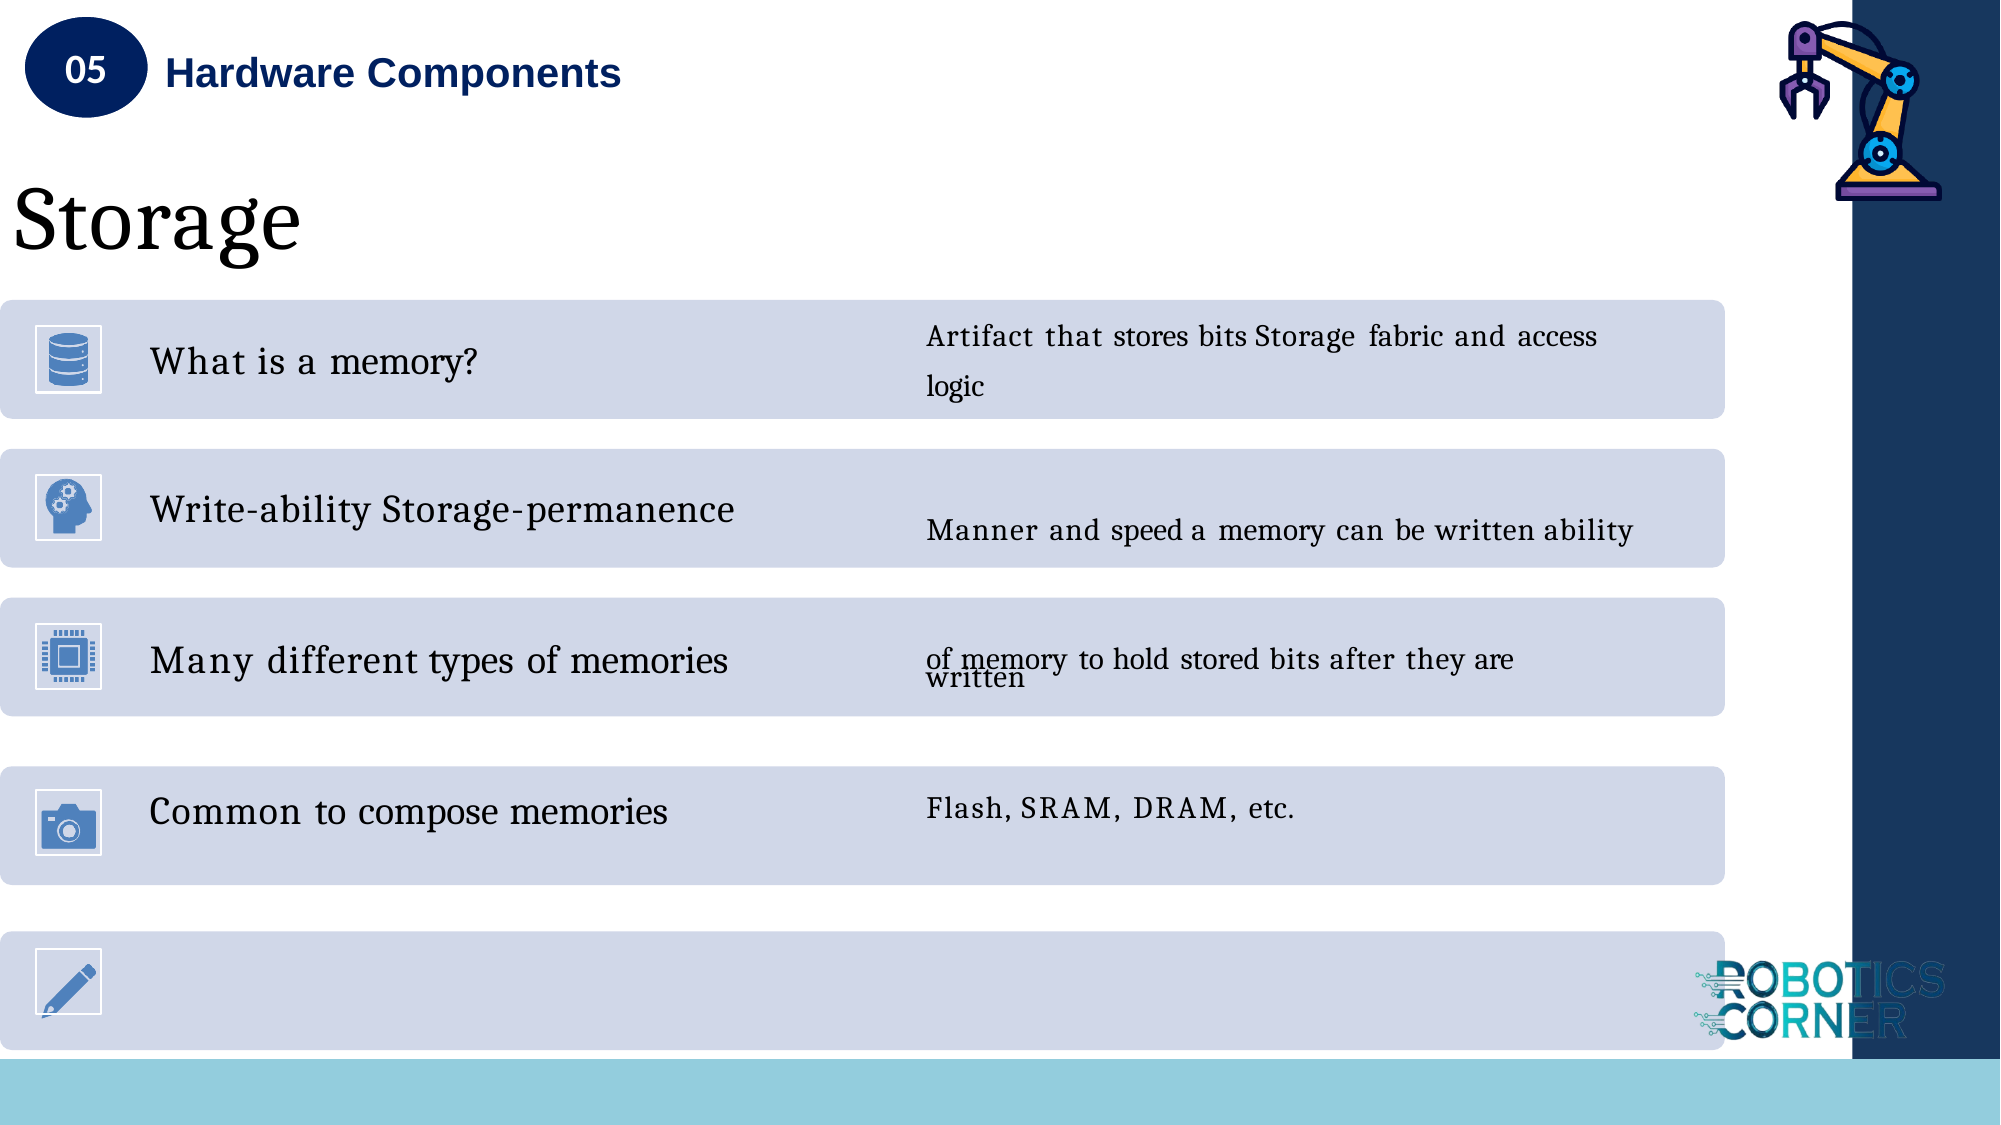

05
Hardware Components
Storage
Artifact that stores bits Storage fabric and access logic
Manner and speed a memory can be written ability of memory to hold stored bits after they are
written
What is a memory?
Write-ability Storage-permanence
Many different types of memories
Common to compose memories
Flash, SRAM, DRAM, etc.